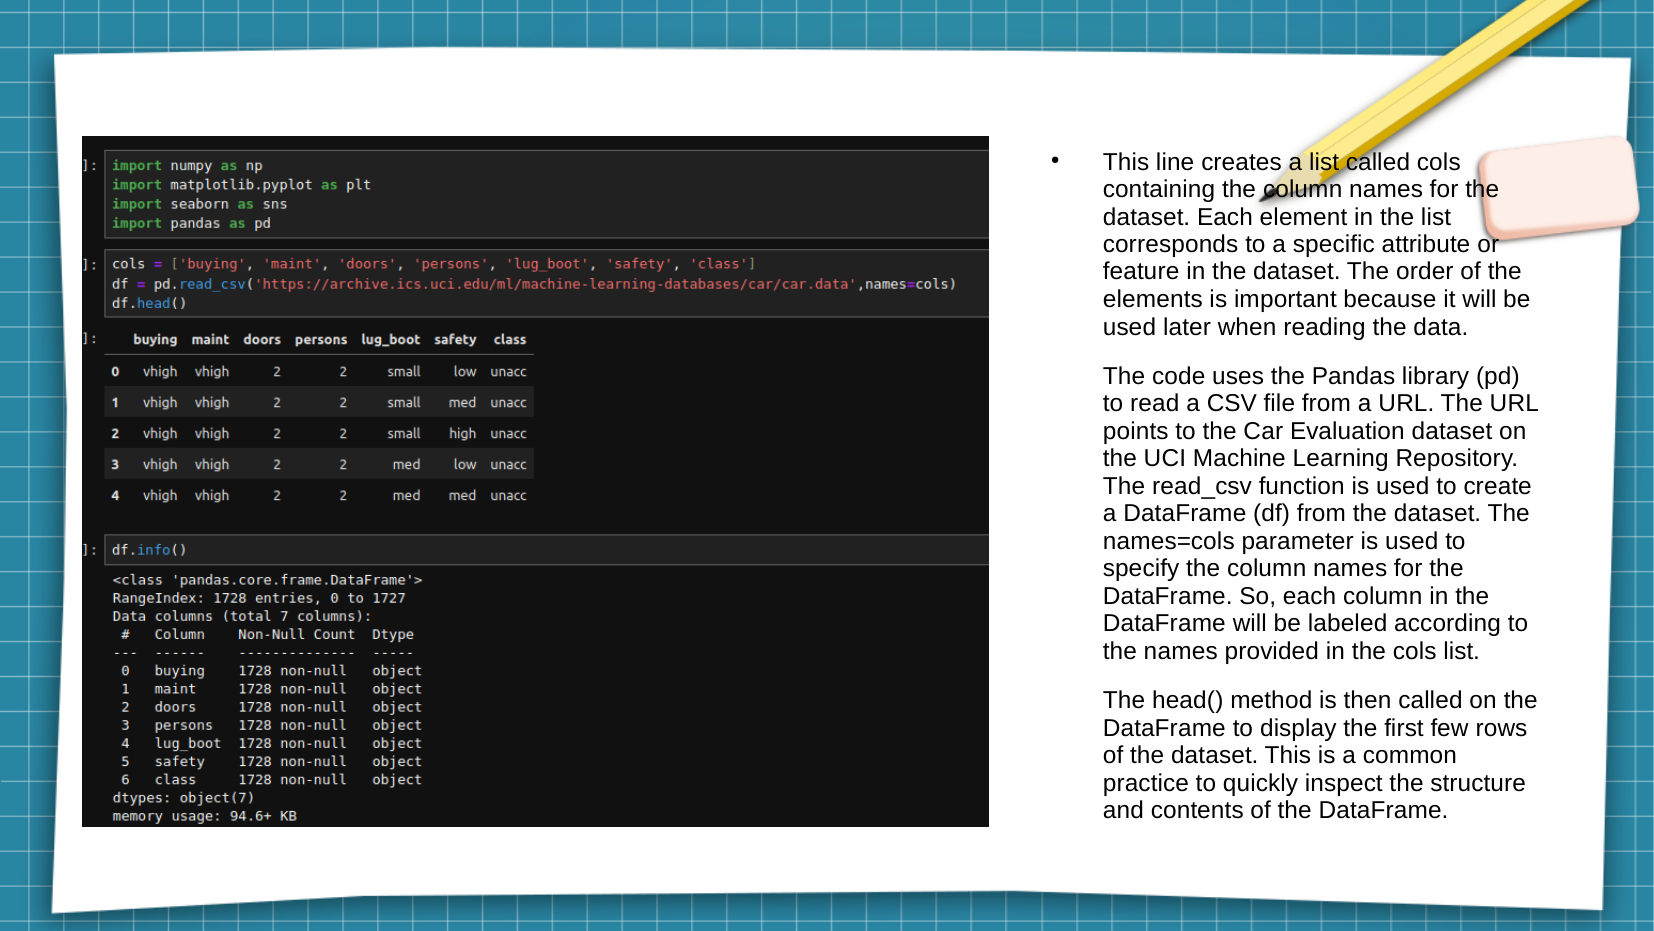

# This line creates a list called cols containing the column names for the dataset. Each element in the list corresponds to a specific attribute or feature in the dataset. The order of the elements is important because it will be used later when reading the data.
The code uses the Pandas library (pd) to read a CSV file from a URL. The URL points to the Car Evaluation dataset on the UCI Machine Learning Repository. The read_csv function is used to create a DataFrame (df) from the dataset. The names=cols parameter is used to specify the column names for the DataFrame. So, each column in the DataFrame will be labeled according to the names provided in the cols list.
The head() method is then called on the DataFrame to display the first few rows of the dataset. This is a common practice to quickly inspect the structure and contents of the DataFrame.